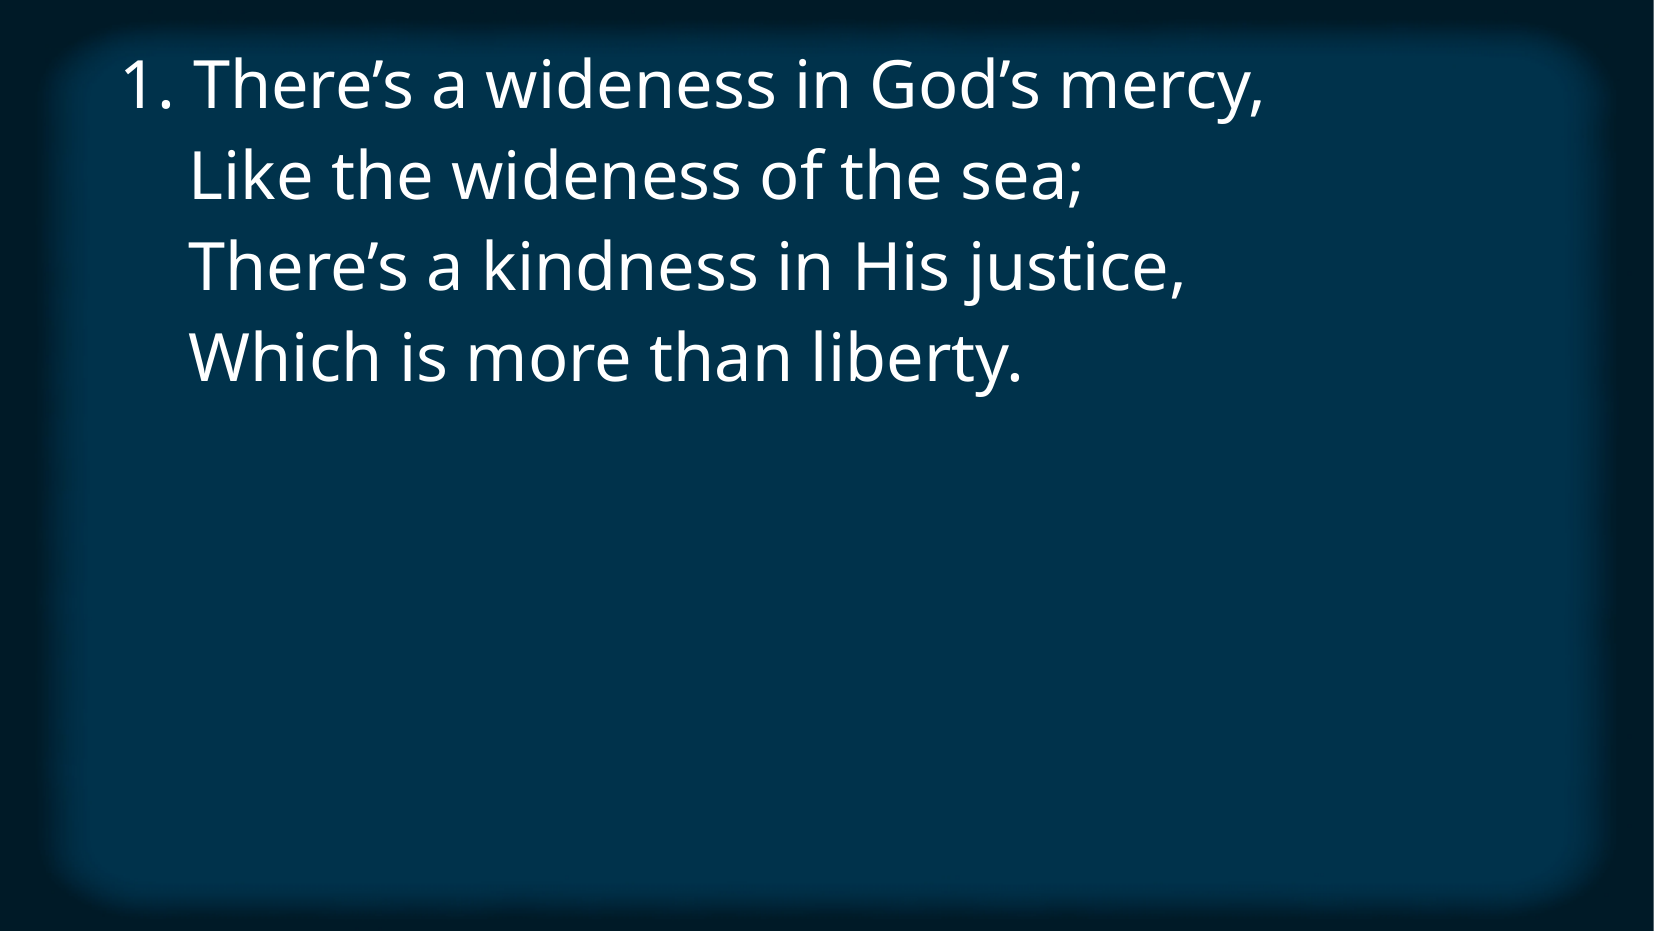

1. There’s a wideness in God’s mercy,
 Like the wideness of the sea;
 There’s a kindness in His justice,
 Which is more than liberty.